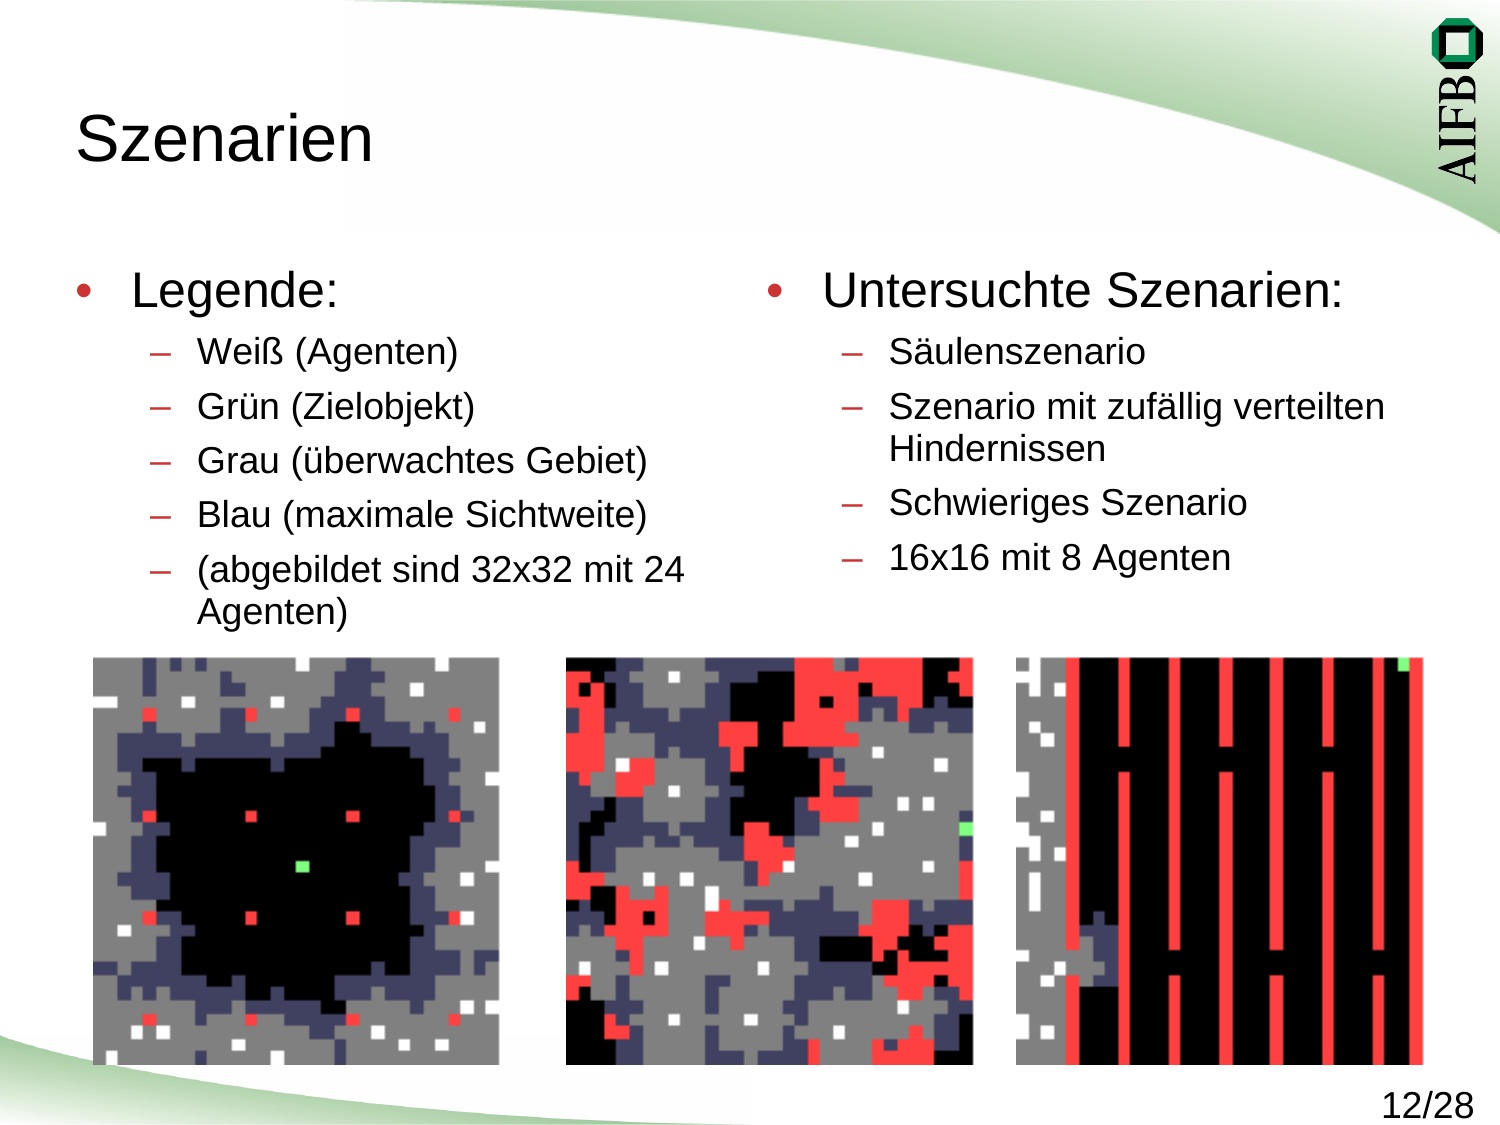

# Szenarien
Legende:
Weiß (Agenten)
Grün (Zielobjekt)
Grau (überwachtes Gebiet)
Blau (maximale Sichtweite)
(abgebildet sind 32x32 mit 24 Agenten)
Untersuchte Szenarien:
Säulenszenario
Szenario mit zufällig verteilten Hindernissen
Schwieriges Szenario
16x16 mit 8 Agenten
12